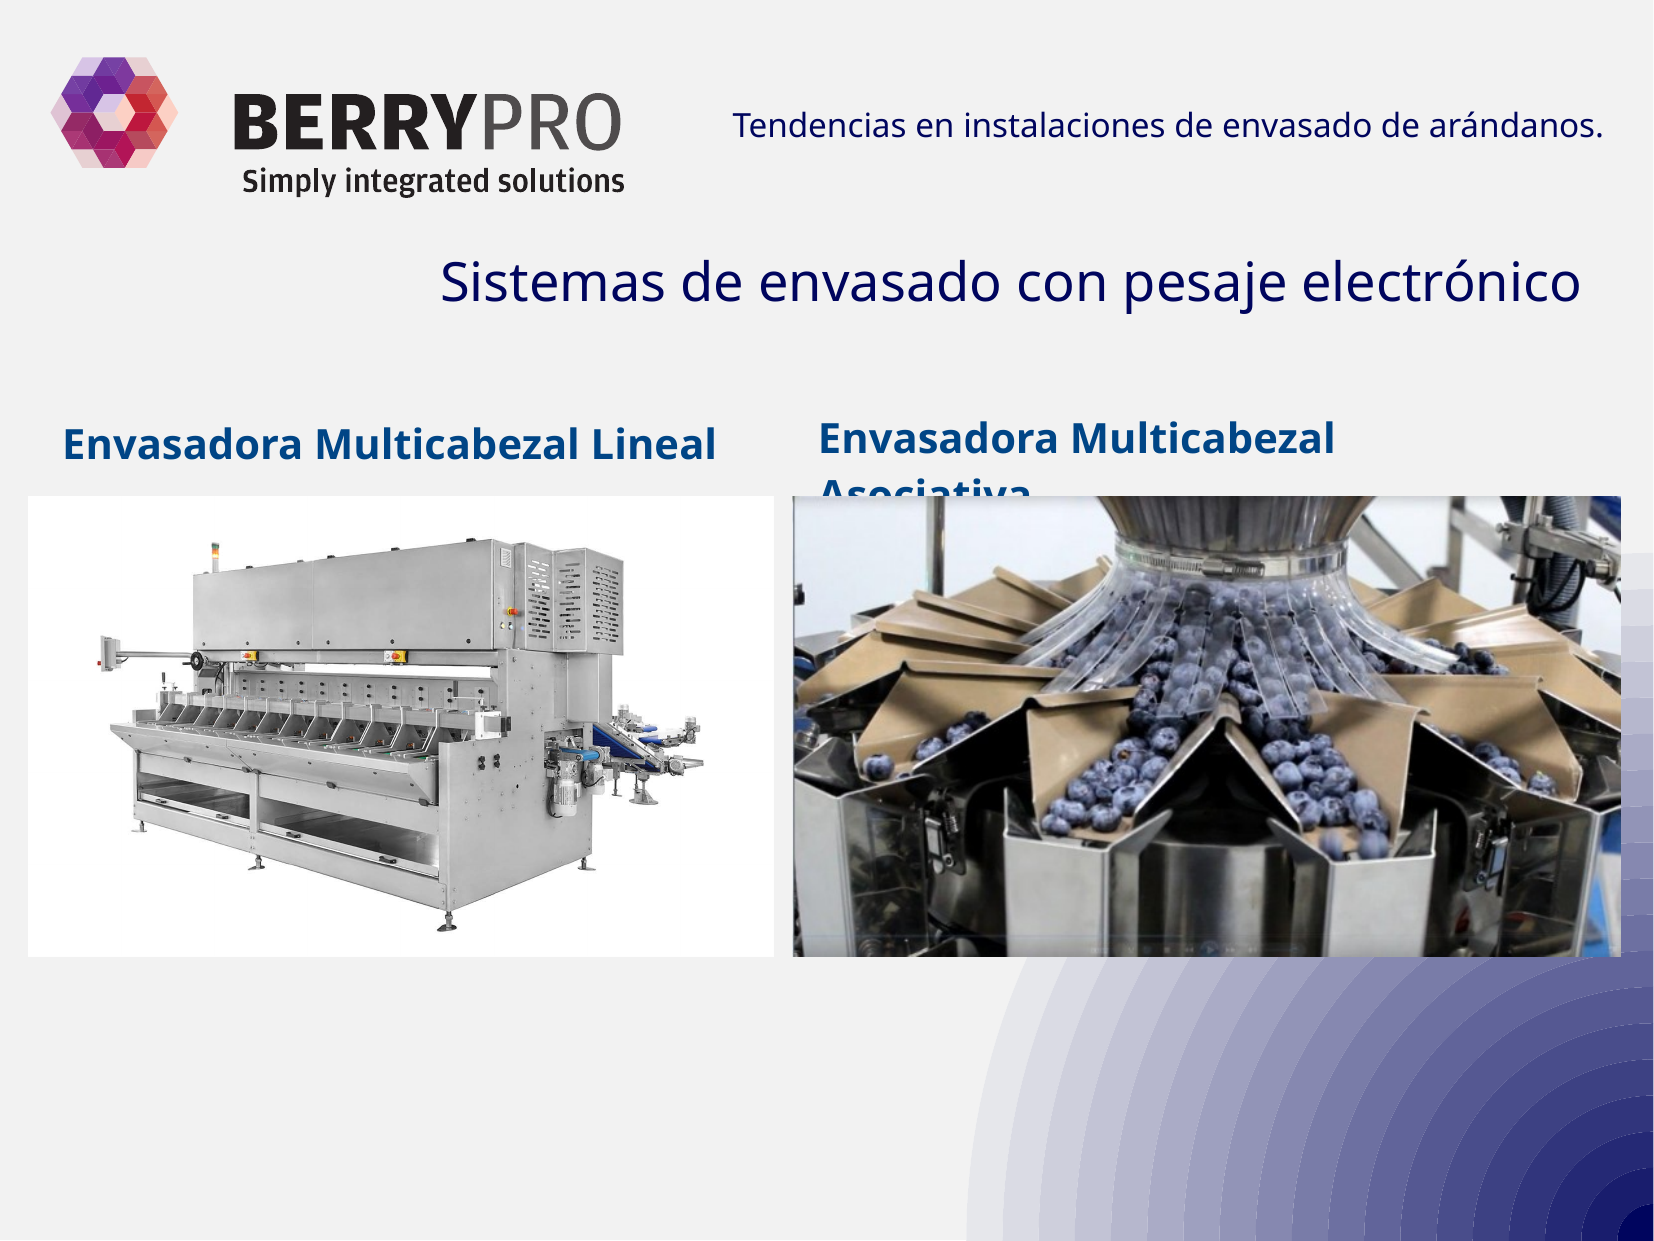

Tendencias en instalaciones de envasado de arándanos.
Sistemas de envasado con pesaje electrónico
Envasadora Multicabezal Asociativa
Envasadora Multicabezal Lineal